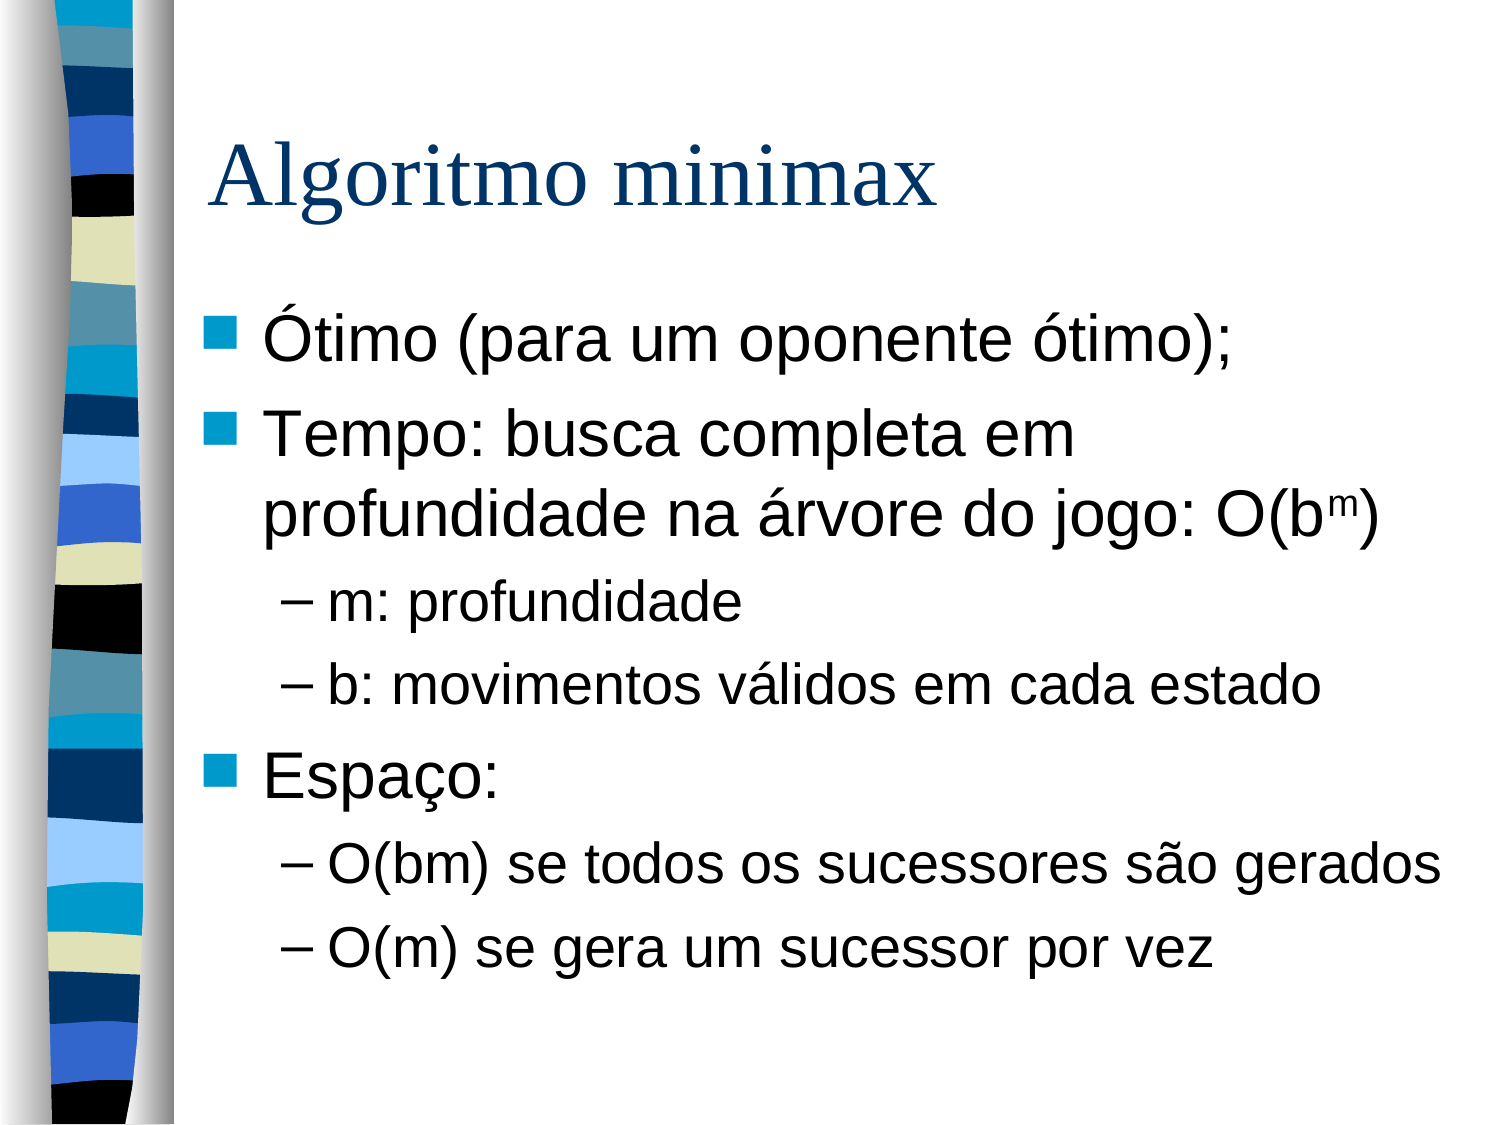

# Algoritmo minimax
Ótimo (para um oponente ótimo);
Tempo: busca completa em profundidade na árvore do jogo: O(bm)
m: profundidade
b: movimentos válidos em cada estado
Espaço:
O(bm) se todos os sucessores são gerados
O(m) se gera um sucessor por vez